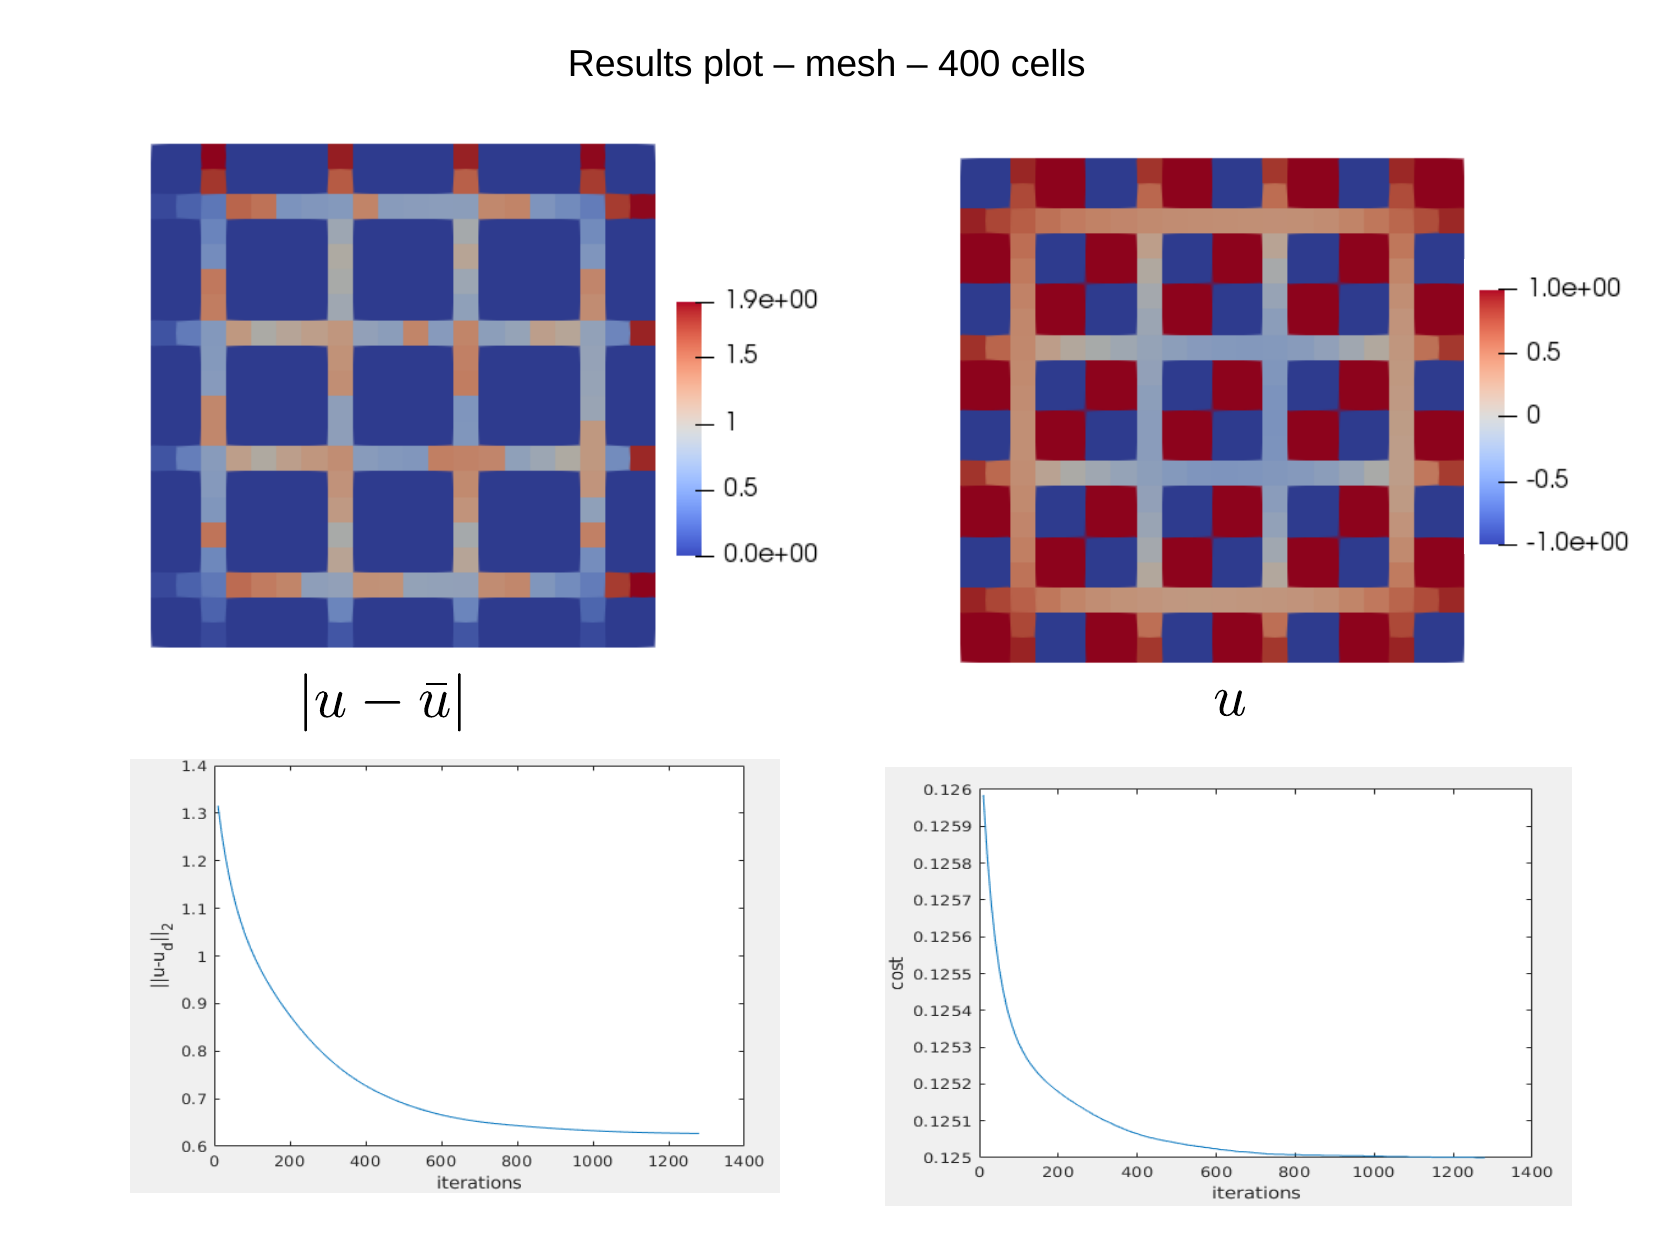

Results plot – mesh – 400 cells